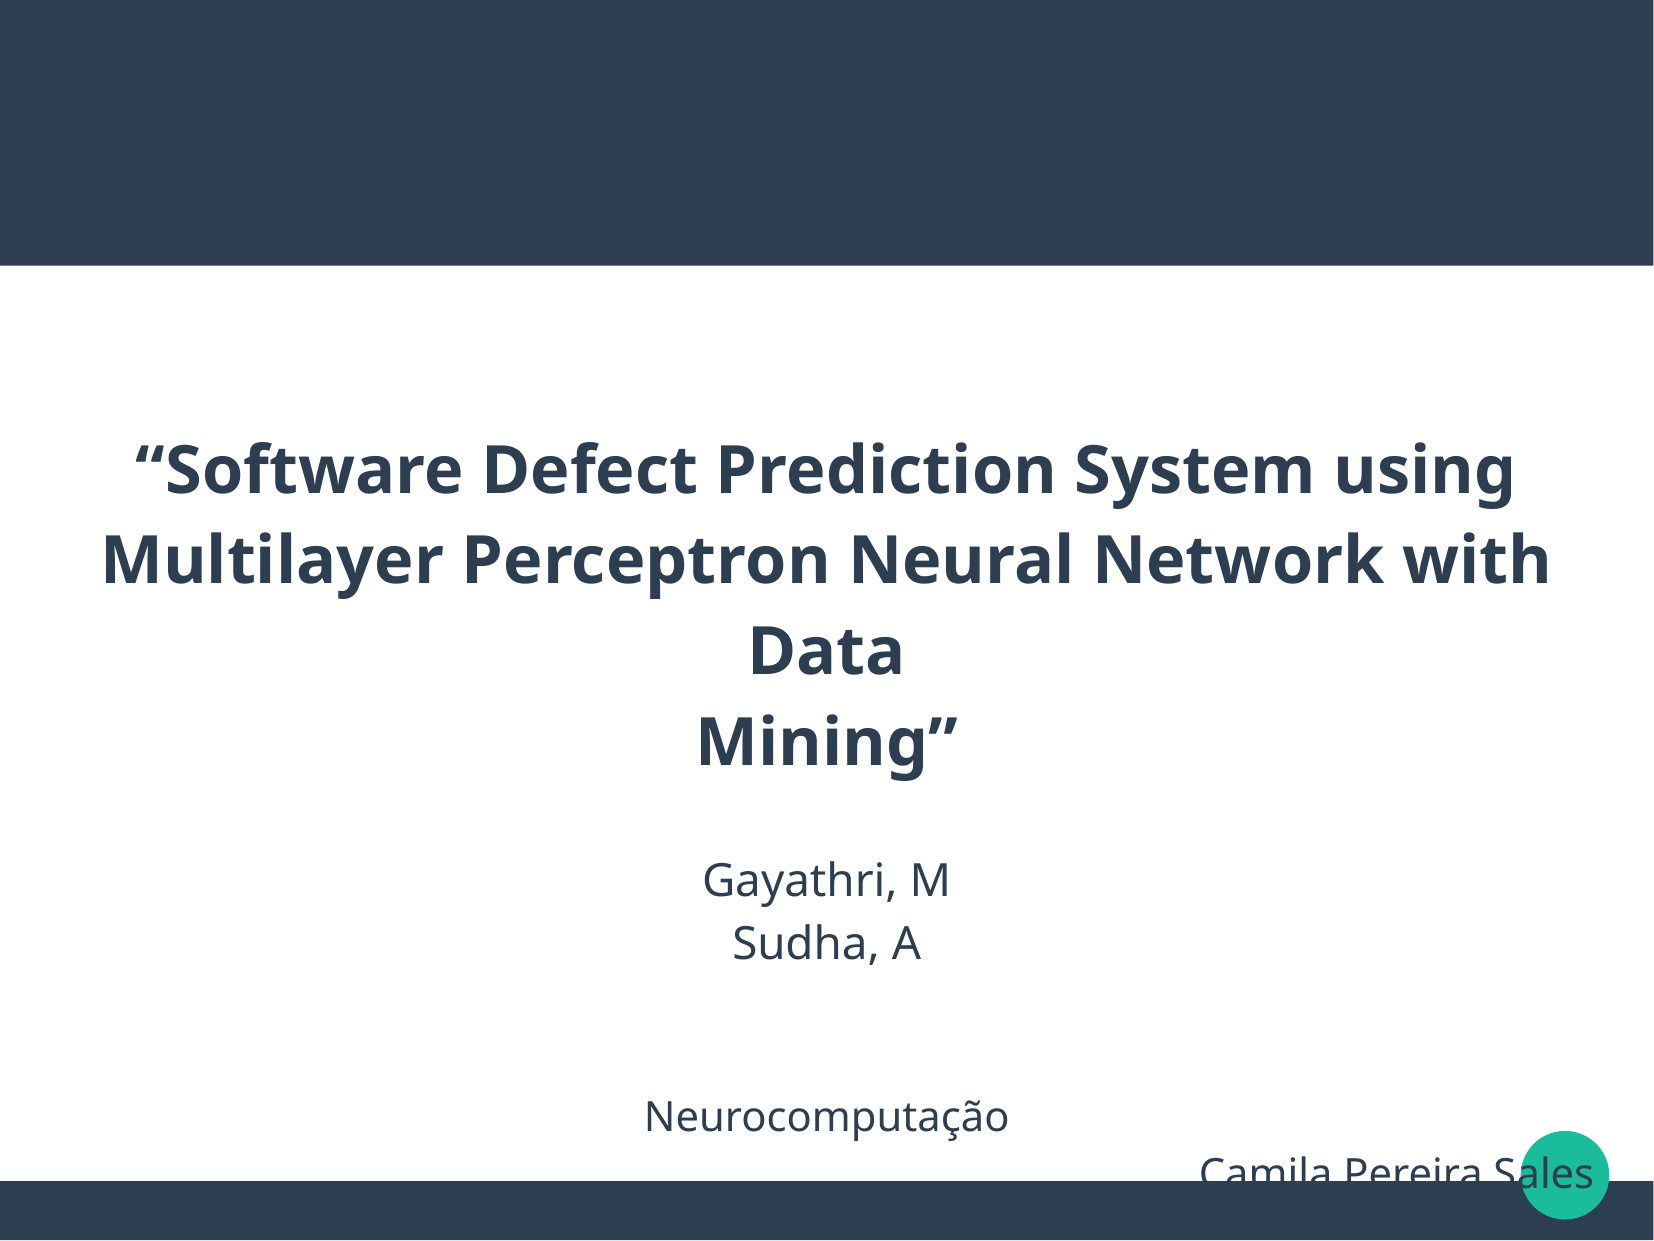

# “Software Defect Prediction System using
Multilayer Perceptron Neural Network with Data
Mining”
Gayathri, M
Sudha, A
Neurocomputação
Camila Pereira Sales